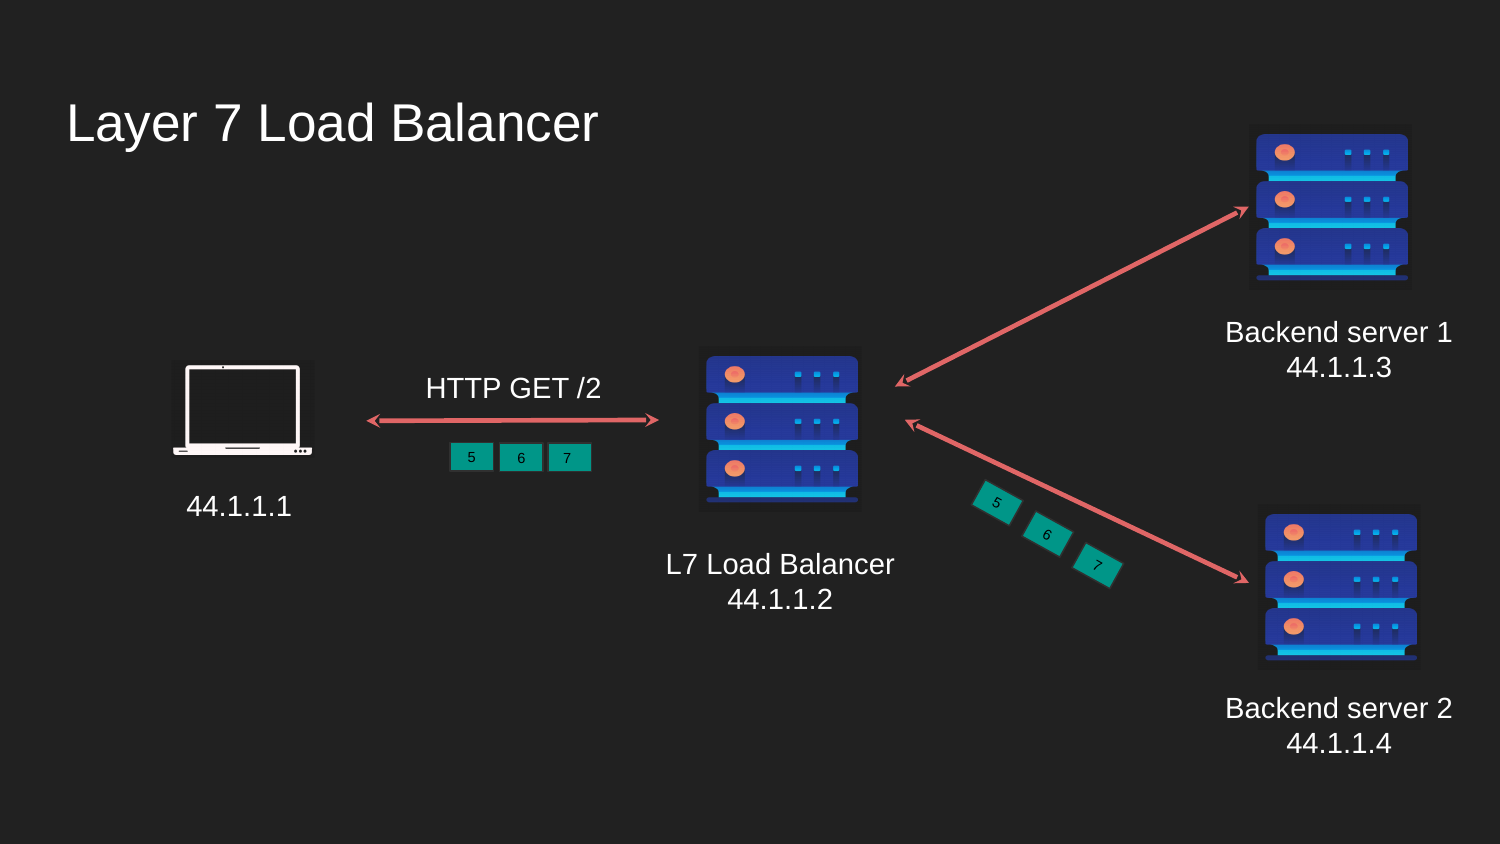

# Layer 7 Load Balancer
Backend server 1
44.1.1.3
HTTP GET /2
5
6
7
44.1.1.1
5
6
L7 Load Balancer
44.1.1.2
7
Backend server 2
44.1.1.4